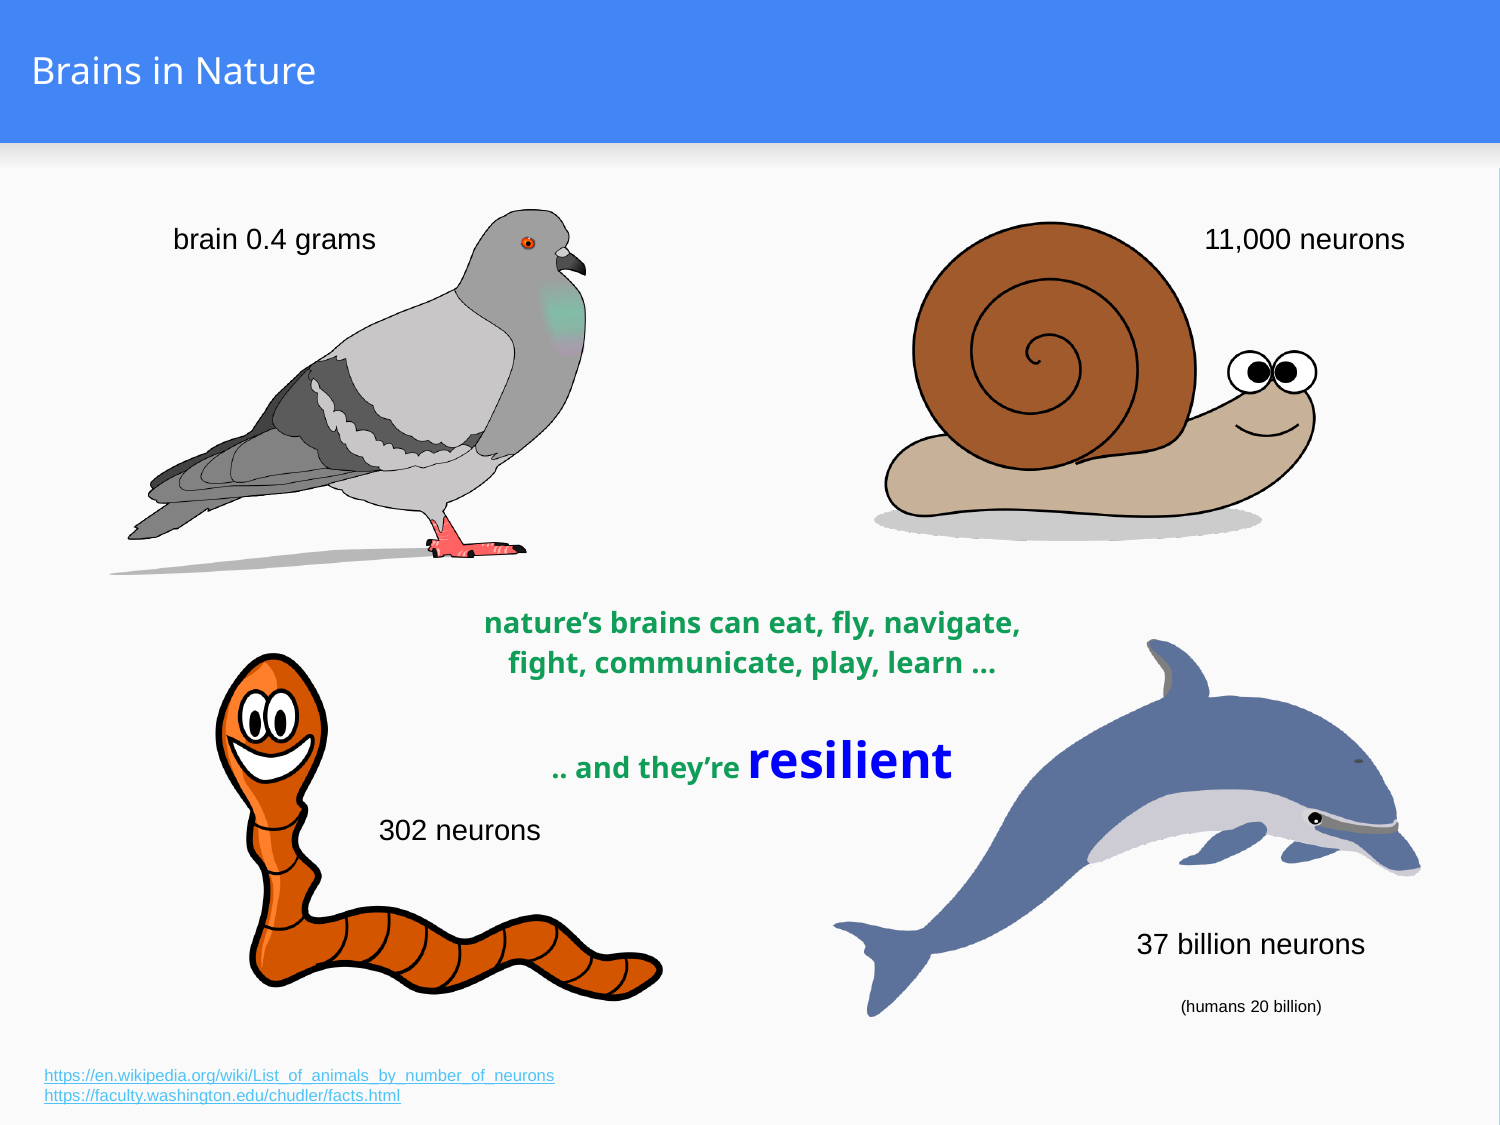

# Brains in Nature
brain 0.4 grams
11,000 neurons
nature’s brains can eat, fly, navigate, fight, communicate, play, learn …
.. and they’re resilient
302 neurons
37 billion neurons
(humans 20 billion)
https://en.wikipedia.org/wiki/List_of_animals_by_number_of_neurons
https://faculty.washington.edu/chudler/facts.html